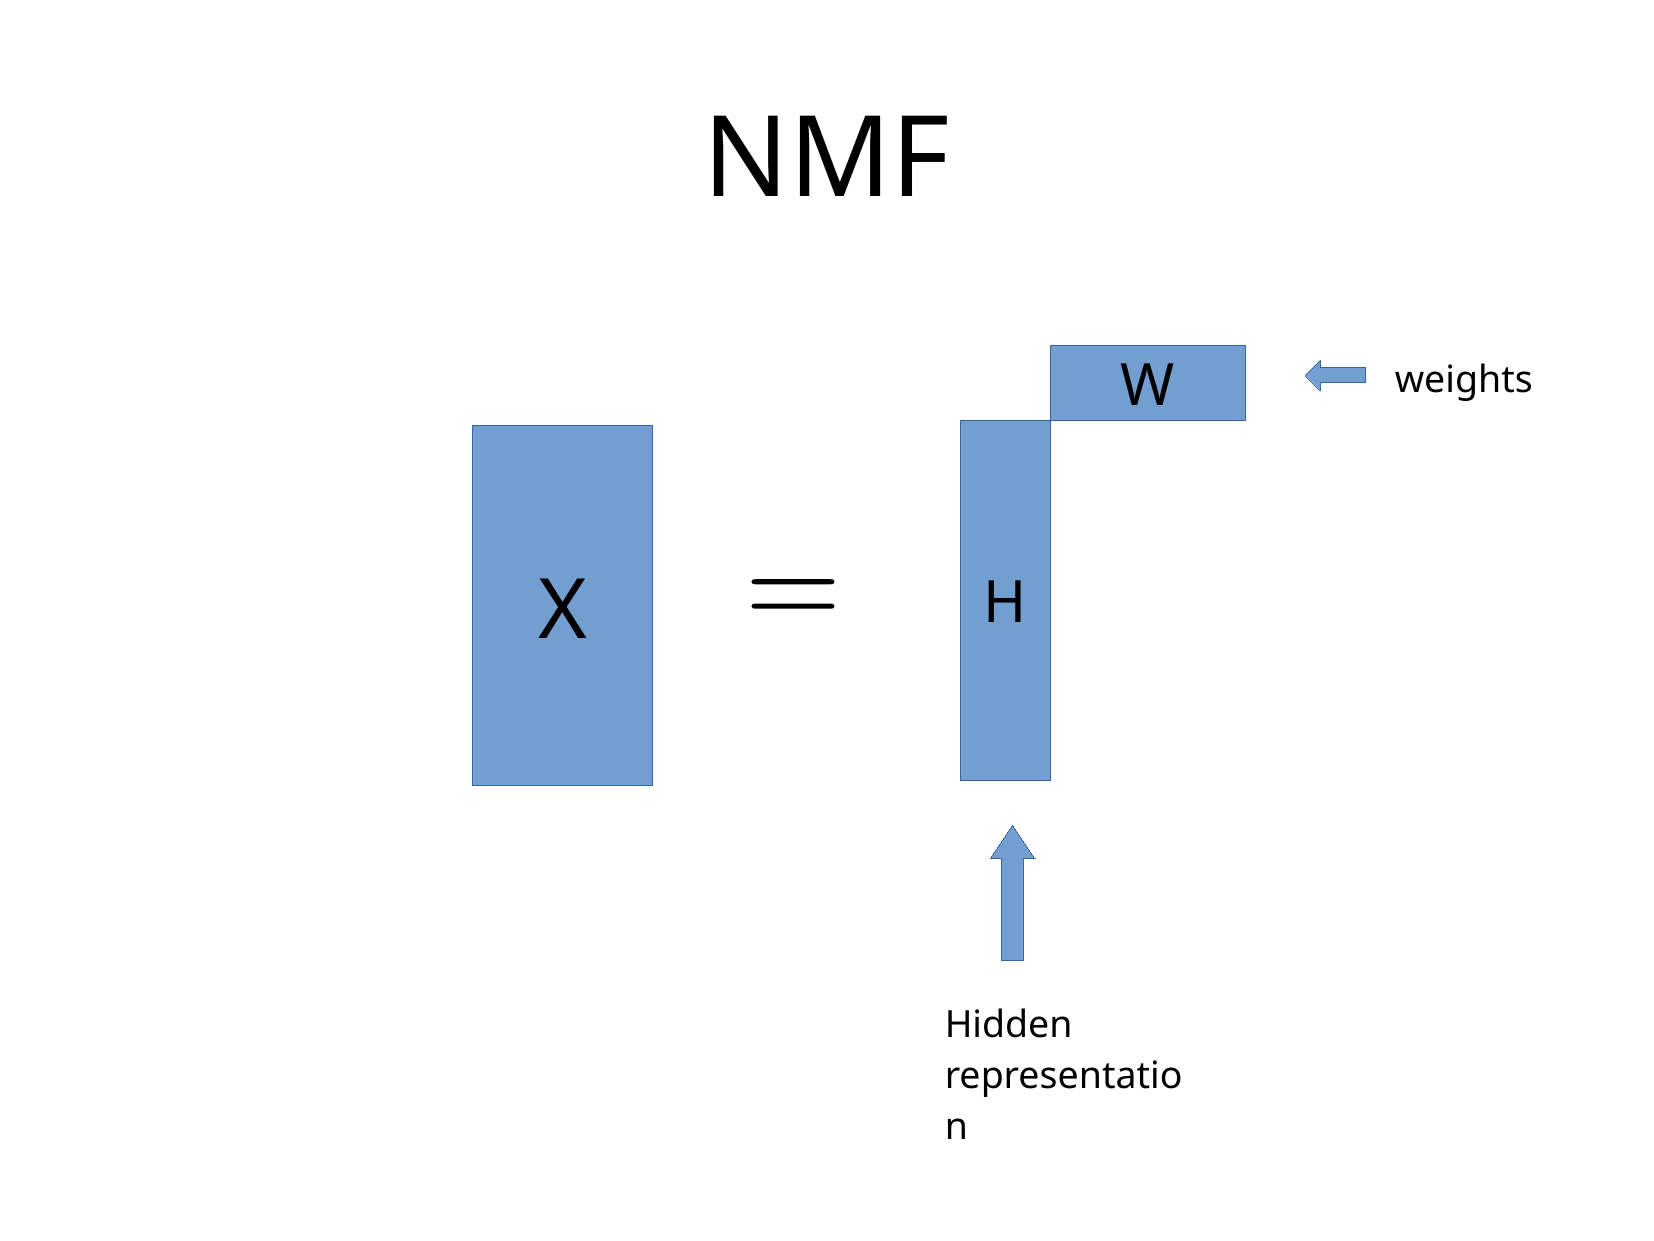

# NMF
W
weights
H
X
Hidden representation